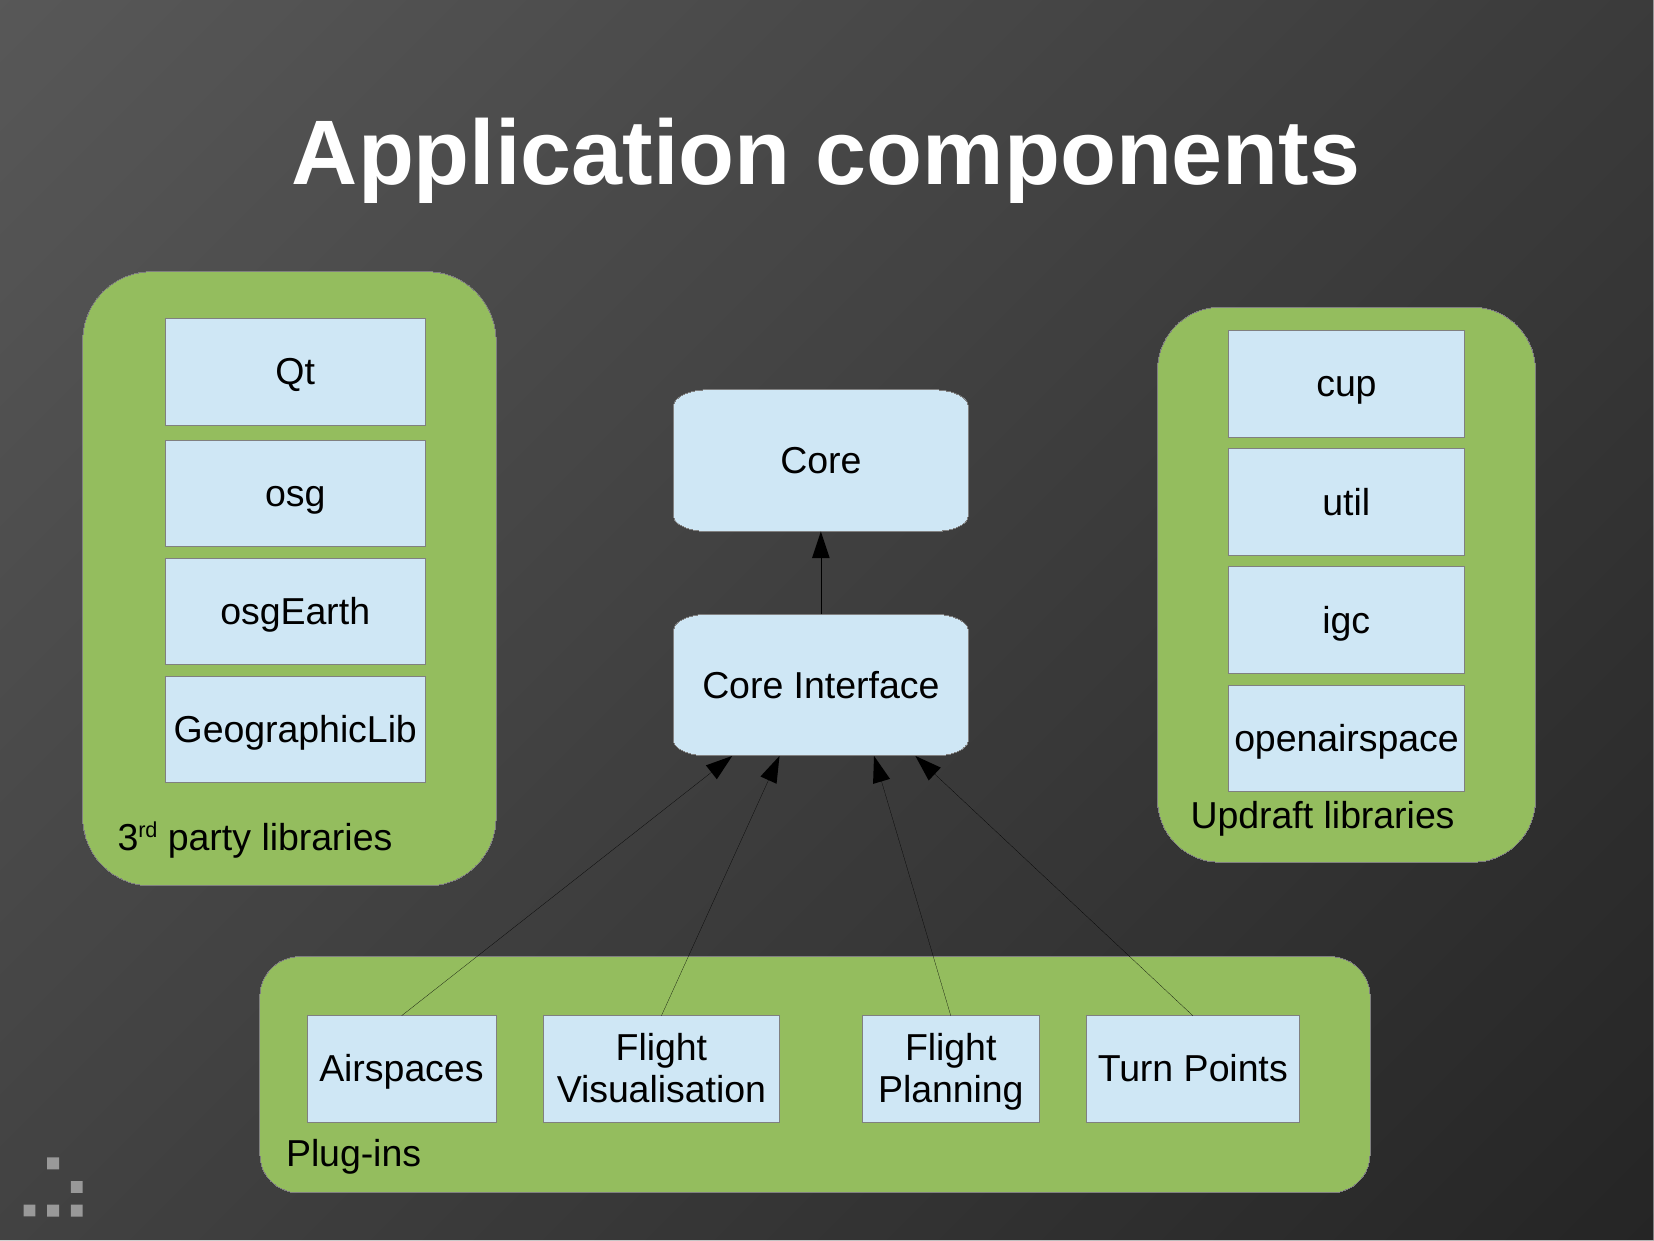

# Application components
3rd party libraries
Updraft libraries
Qt
cup
Core
osg
util
osgEarth
igc
Core Interface
GeographicLib
openairspace
Plug-ins
Airspaces
Flight
Visualisation
Flight
Planning
Turn Points